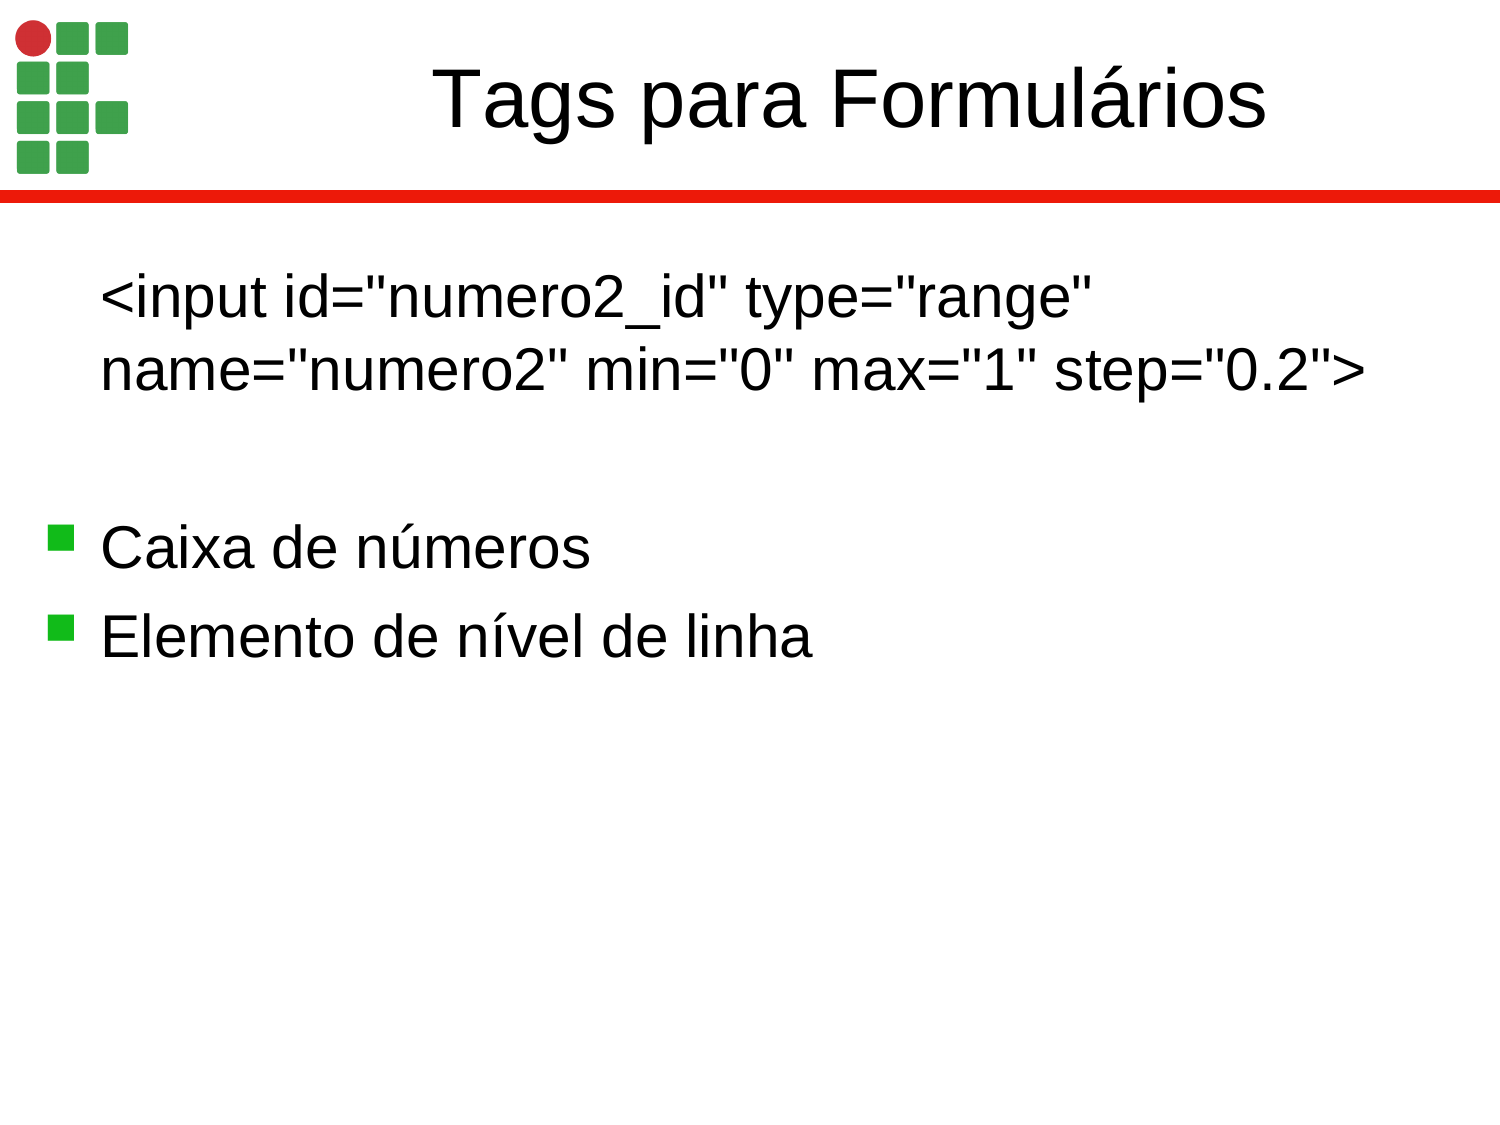

# Tags para Formulários
<input id="numero2_id" type="range" name="numero2" min="0" max="1" step="0.2">
Caixa de números
Elemento de nível de linha